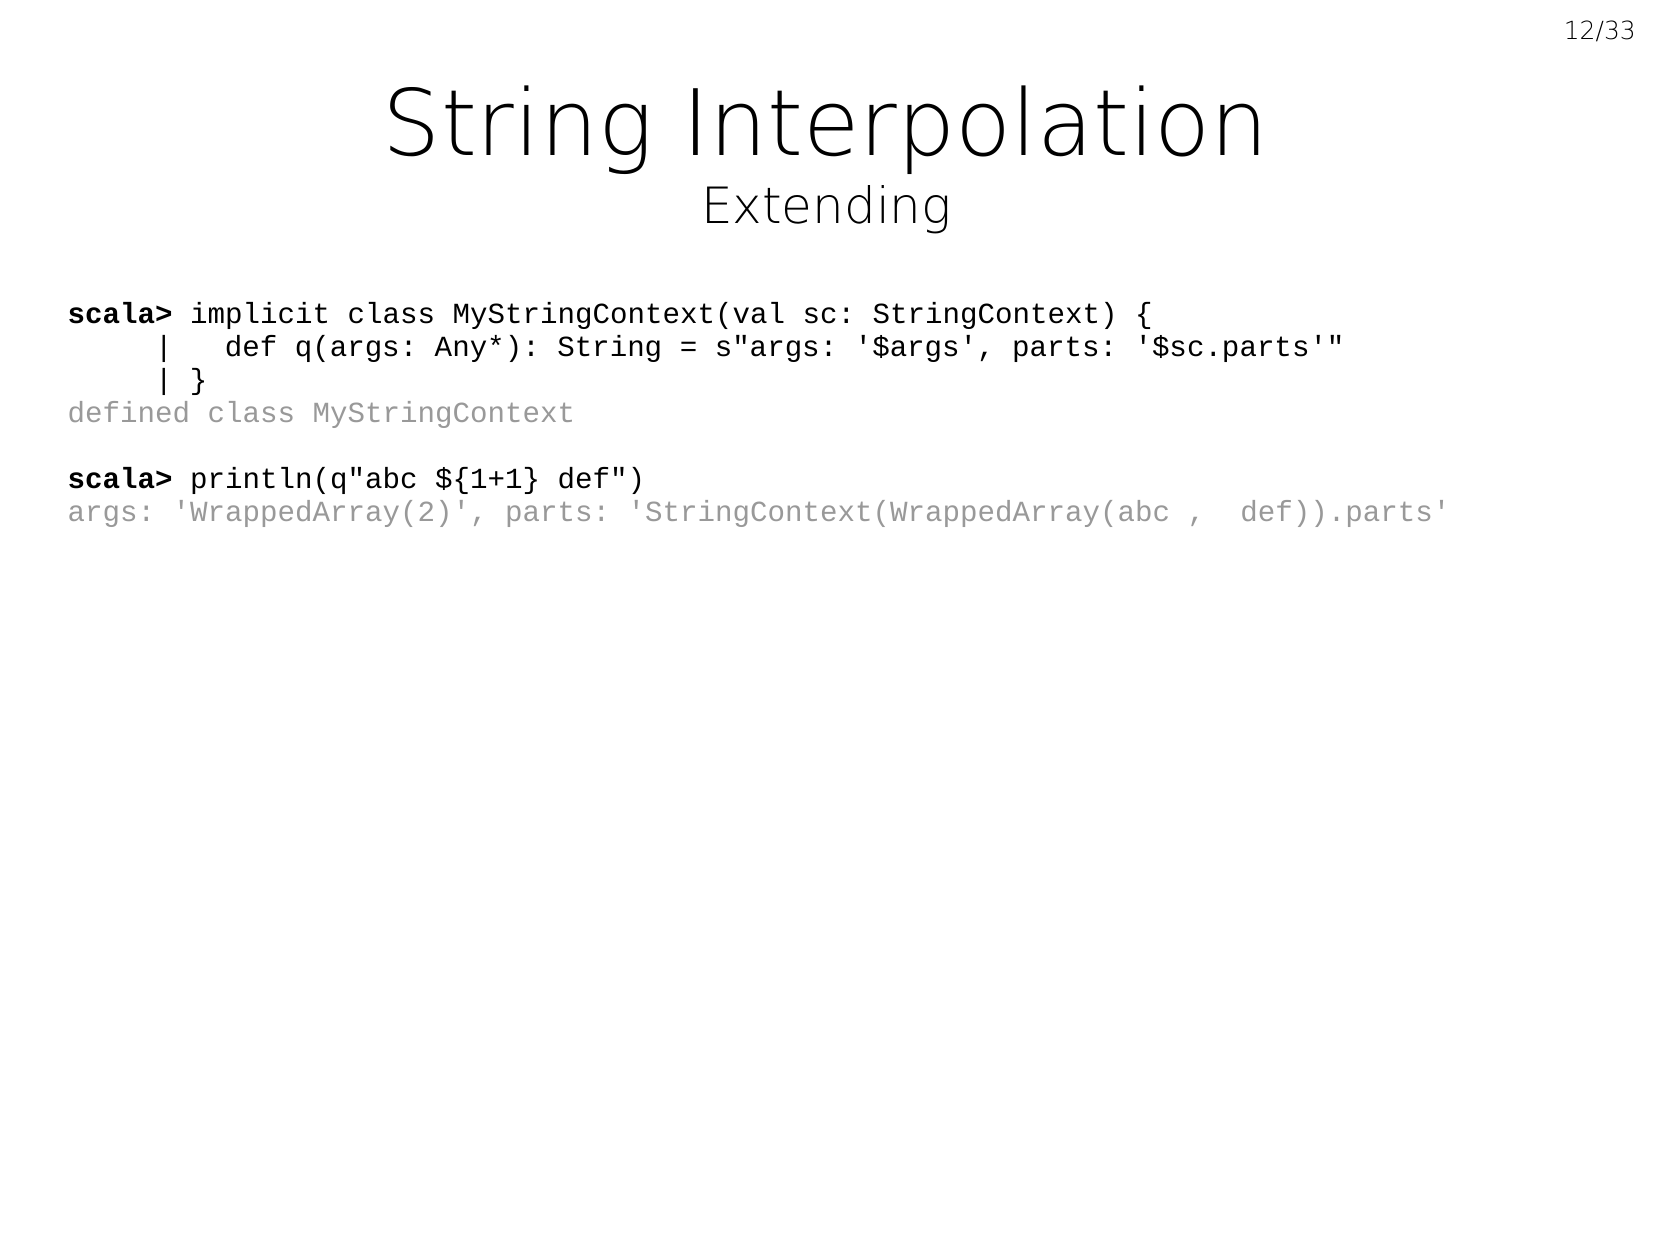

# String Interpolation Extending
scala> implicit class MyStringContext(val sc: StringContext) {
 | def q(args: Any*): String = s"args: '$args', parts: '$sc.parts'"
 | }
defined class MyStringContext
scala> println(q"abc ${1+1} def")
args: 'WrappedArray(2)', parts: 'StringContext(WrappedArray(abc , def)).parts'